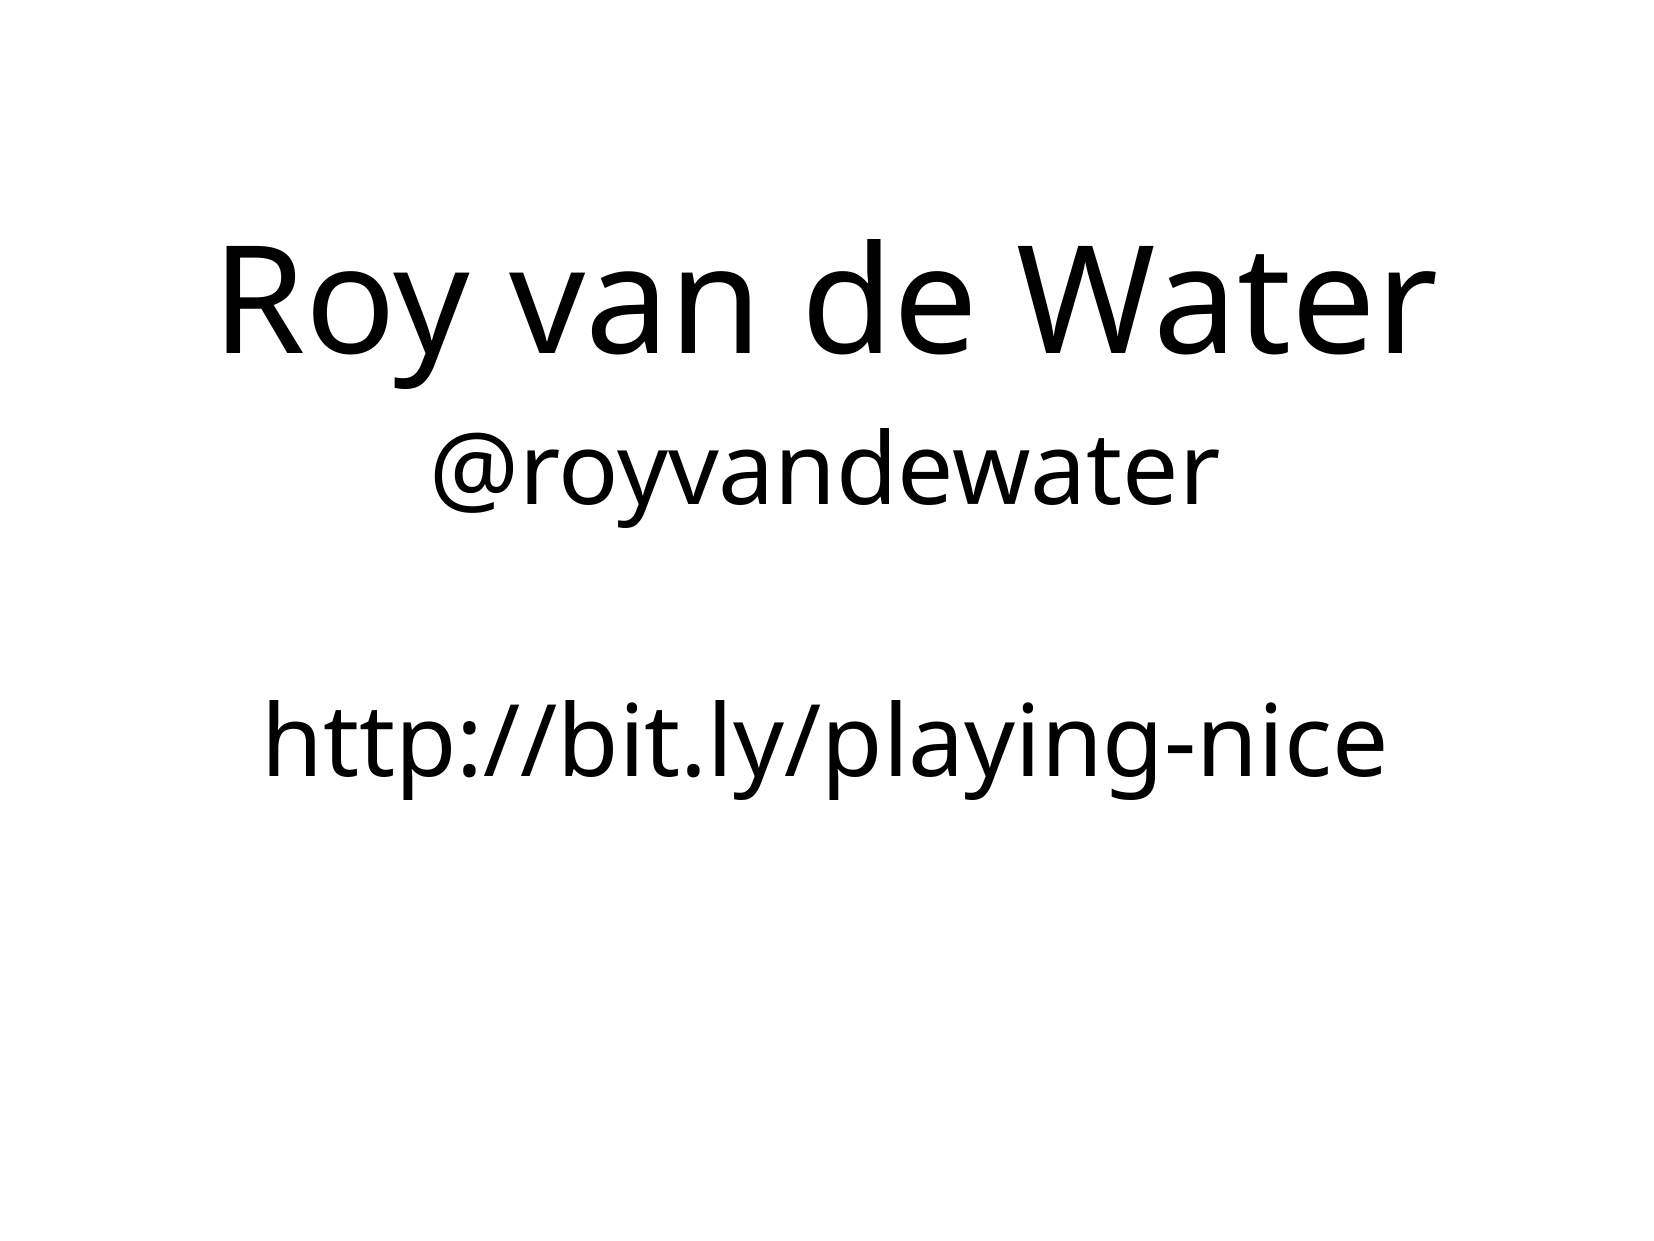

# Roy van de Water
@royvandewater
http://bit.ly/playing-nice